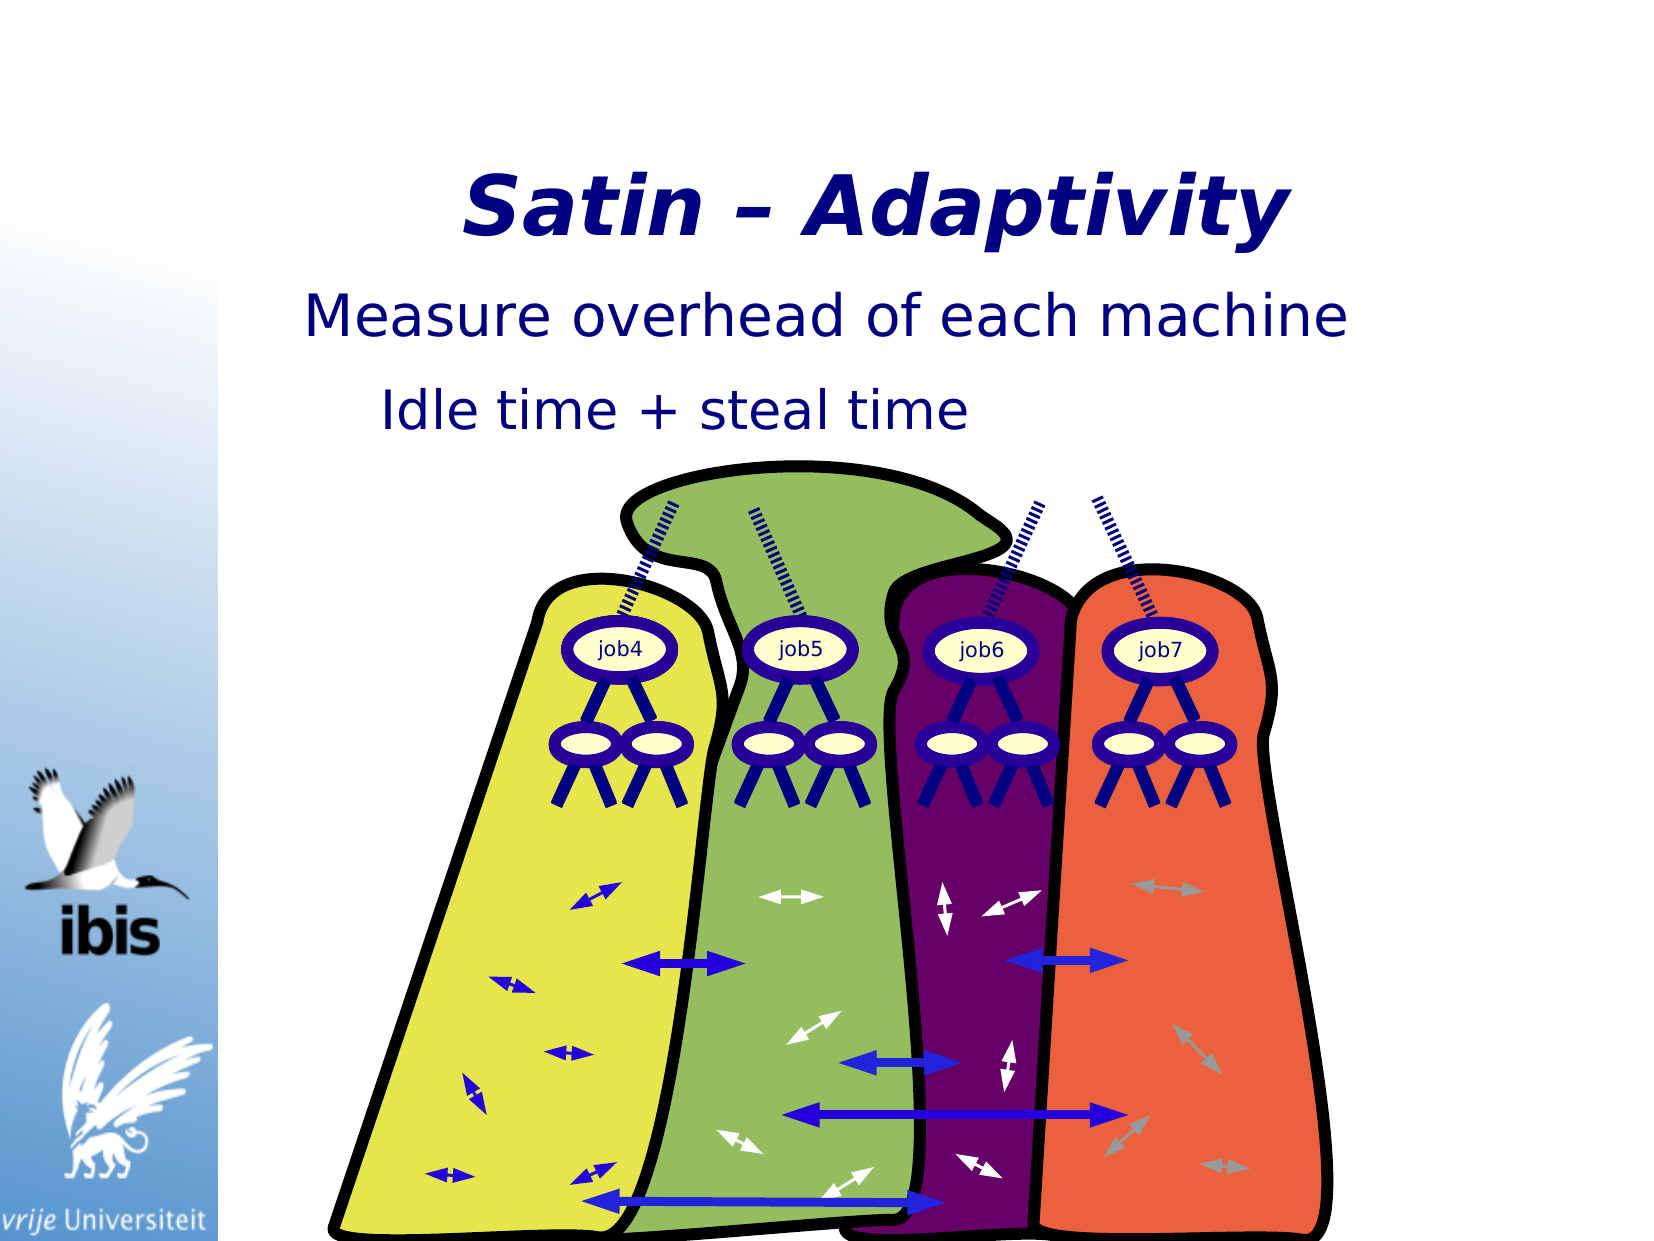

# Satin – Adaptivity
Measure overhead of each machine
Idle time + steal time
job4
job4
job4
job4
job5
job5
job4
job4
job5
job6
job7
job6
job7
job6
job7